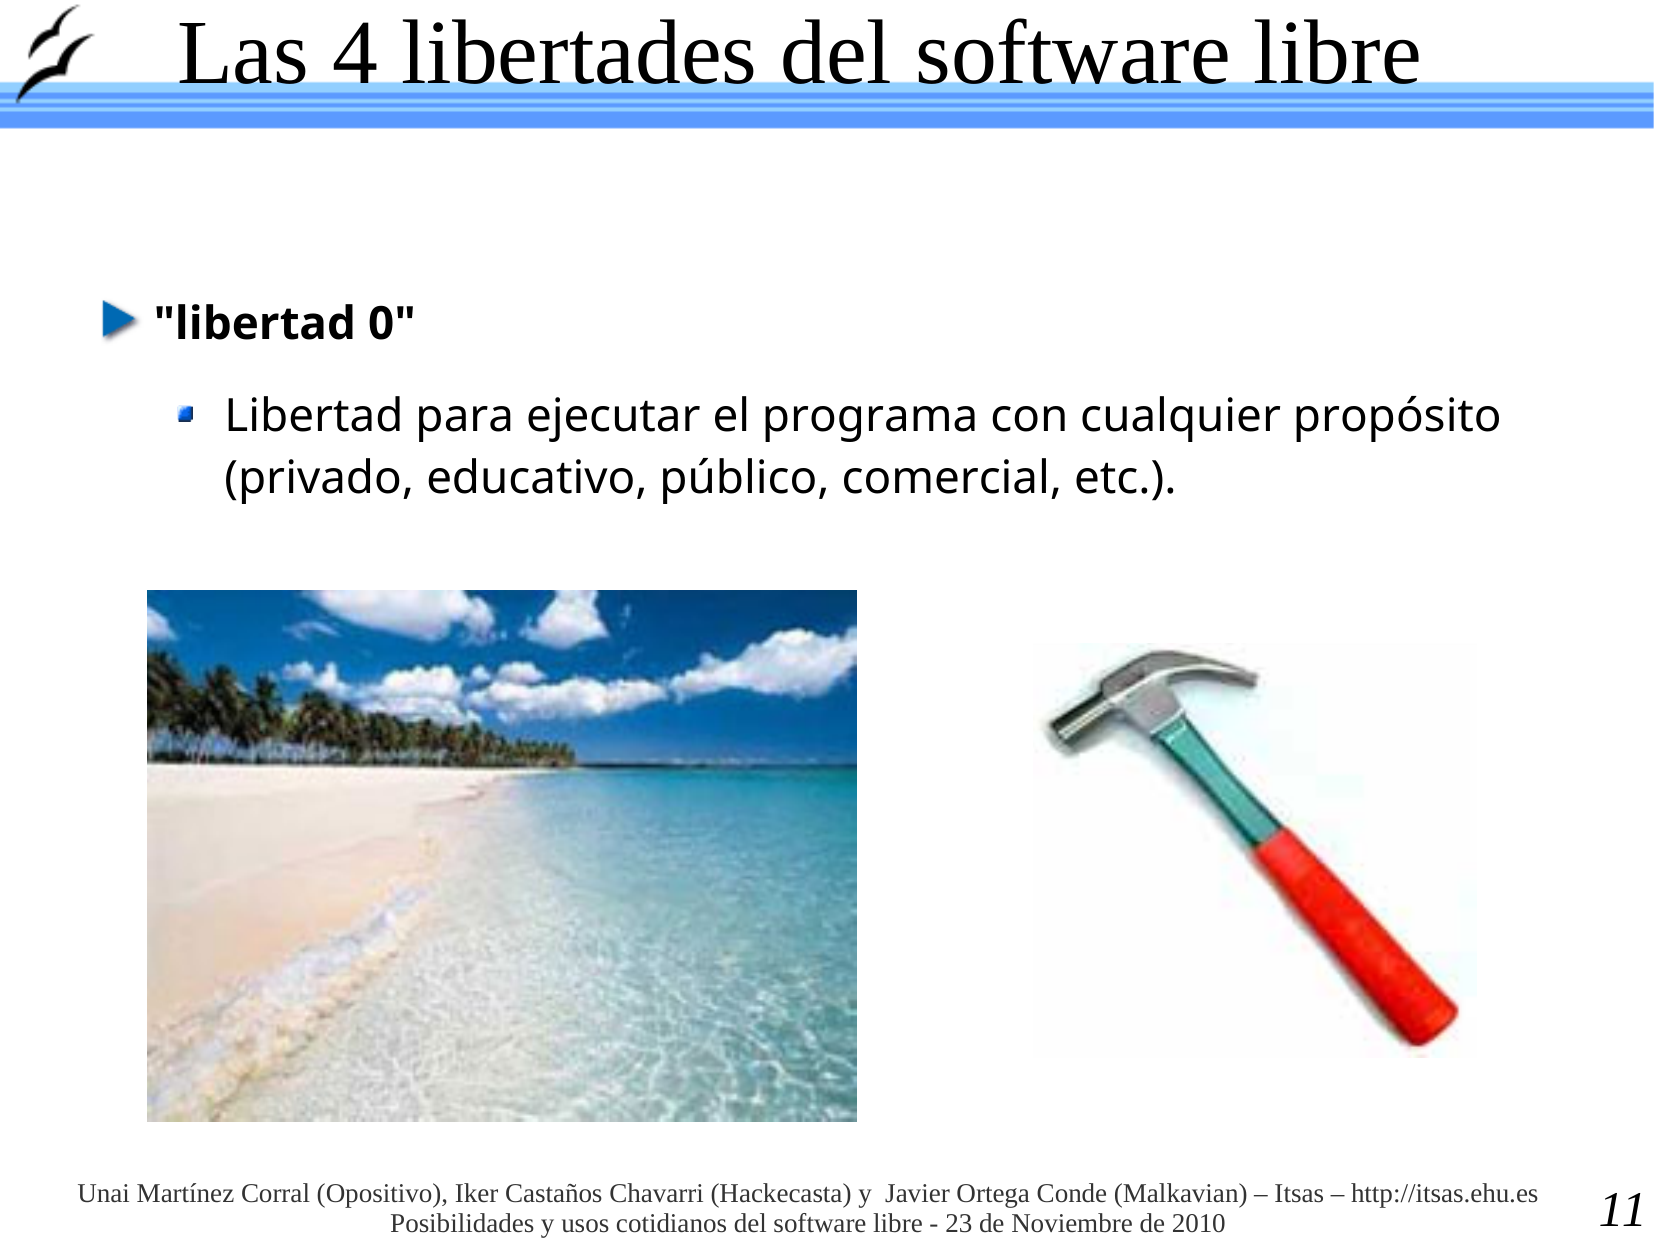

# Las 4 libertades del software libre
"libertad 0"
Libertad para ejecutar el programa con cualquier propósito (privado, educativo, público, comercial, etc.).